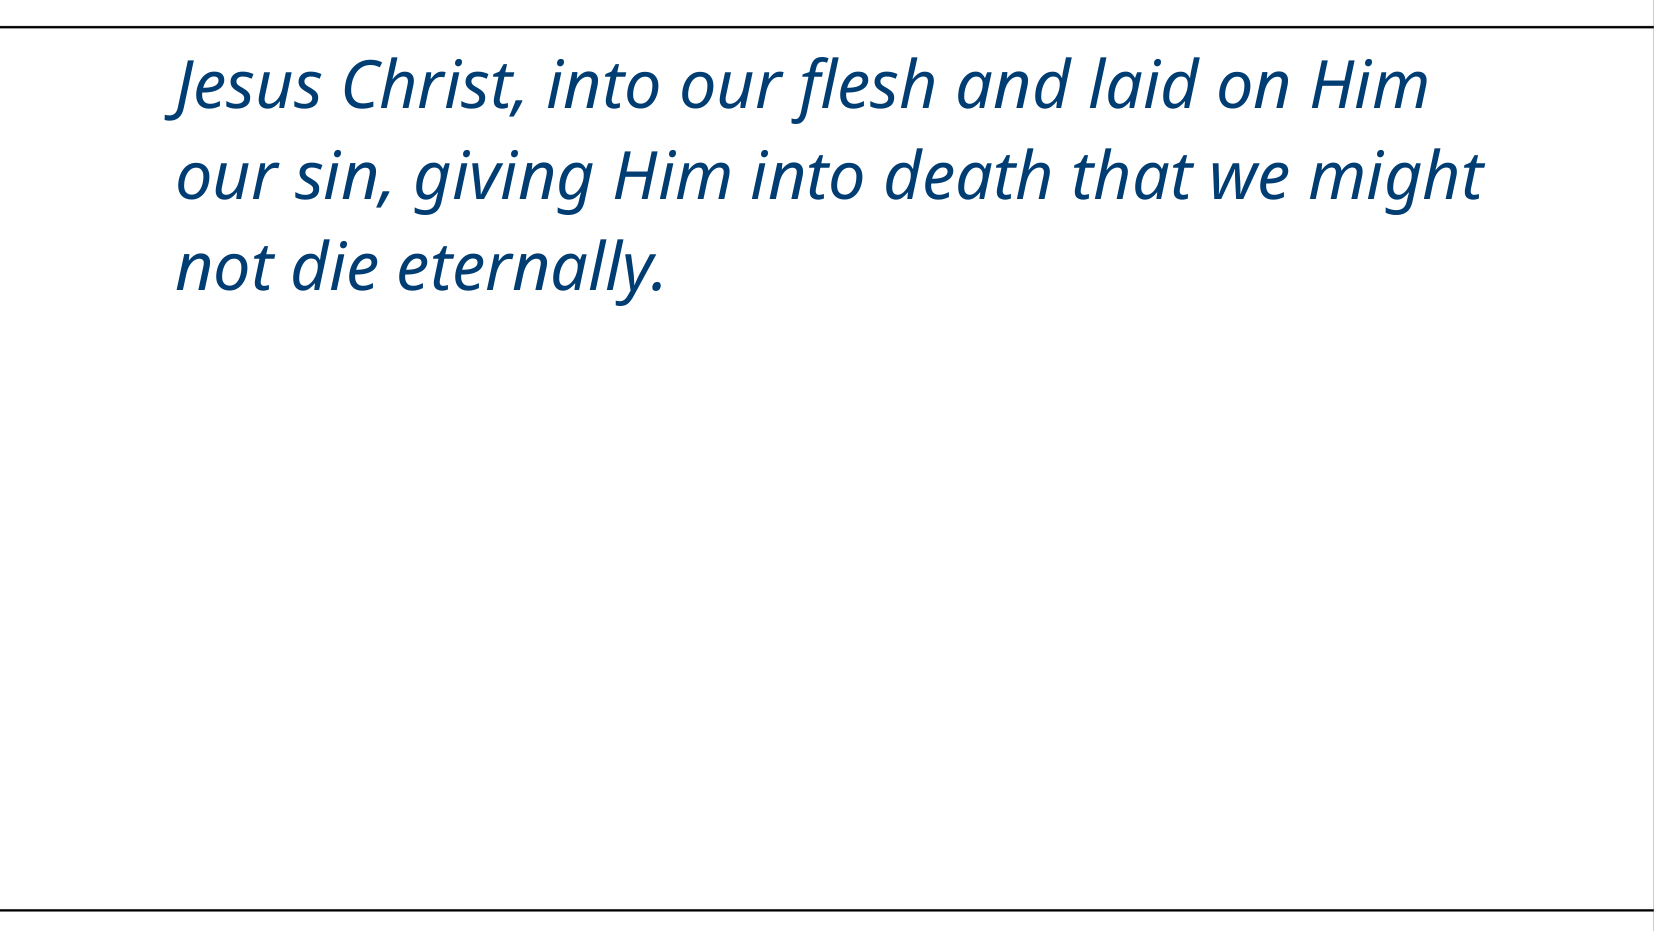

Jesus Christ, into our flesh and laid on Him
 our sin, giving Him into death that we might
 not die eternally.